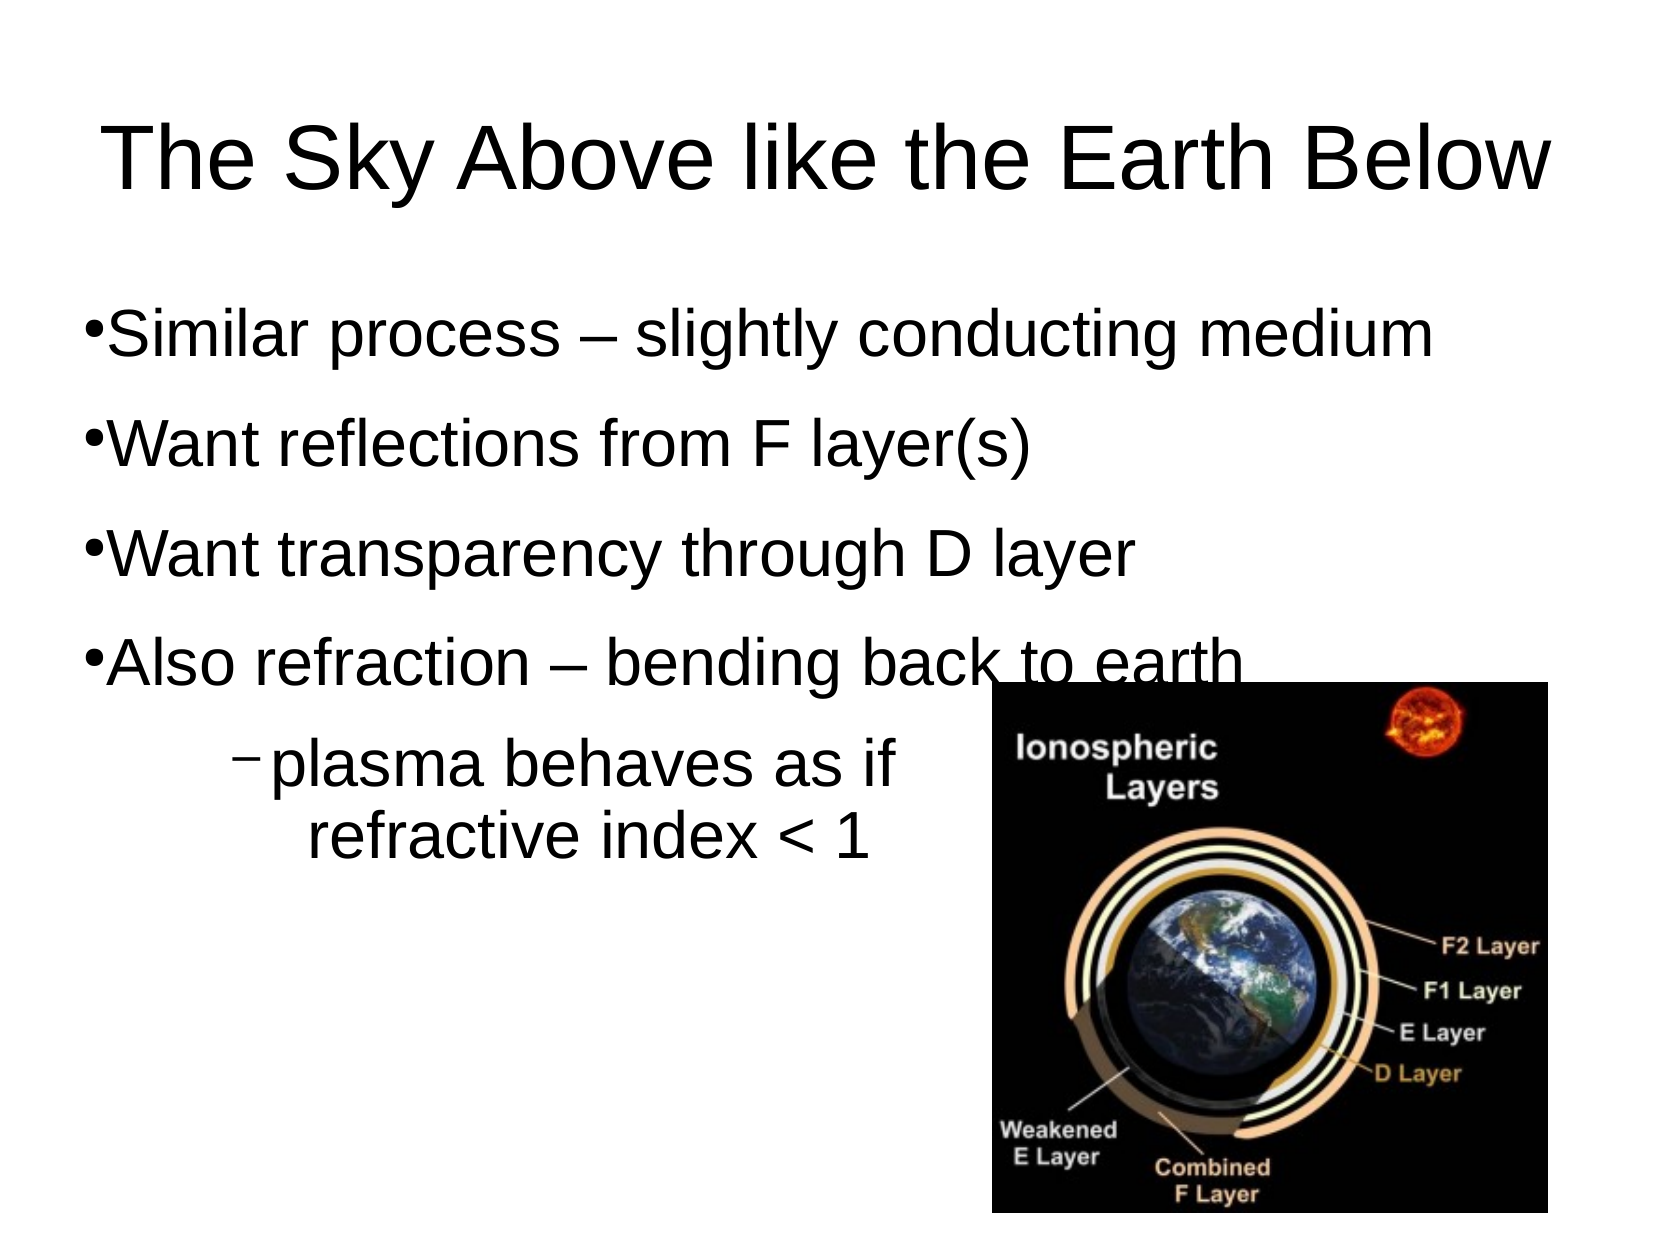

# The Sky Above like the Earth Below
Similar process – slightly conducting medium
Want reflections from F layer(s)
Want transparency through D layer
Also refraction – bending back to earth
plasma behaves as if
refractive index < 1